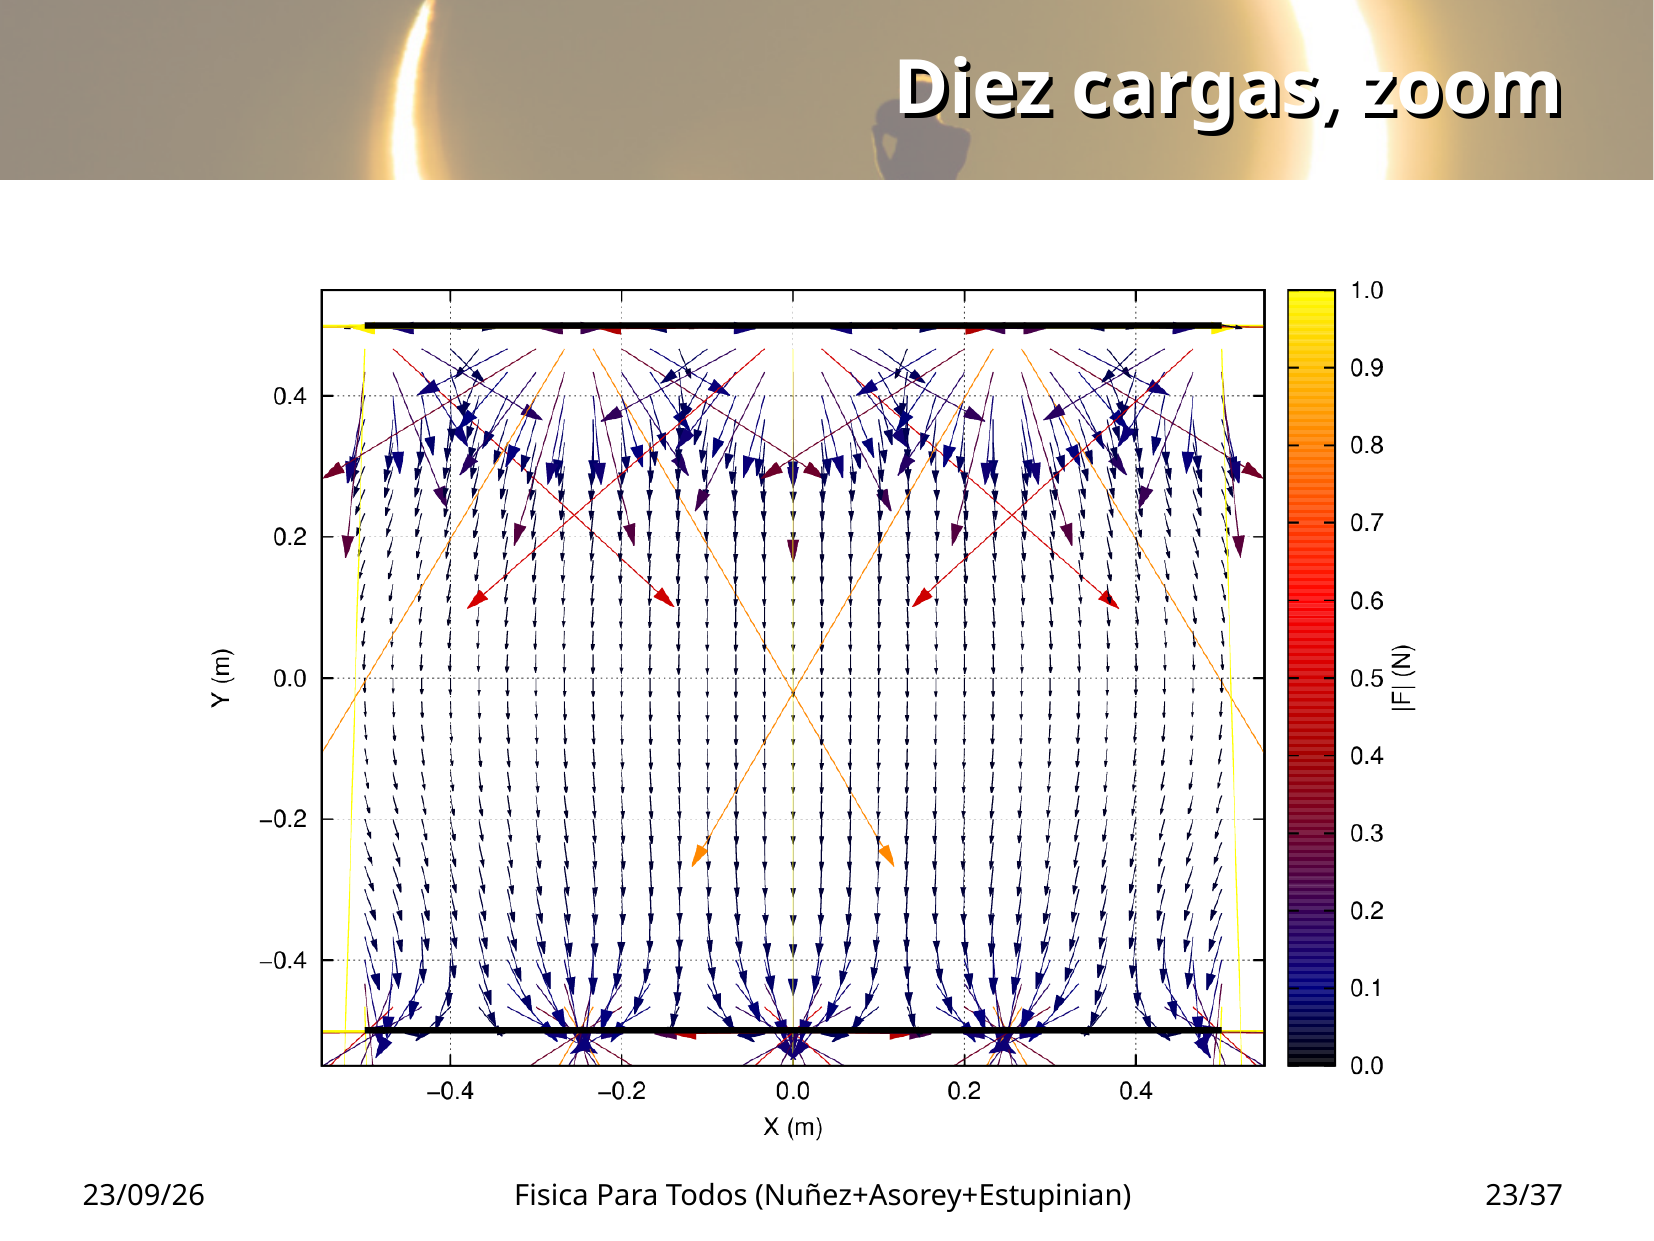

# Diez cargas, zoom
Fisica Para Todos (Nuñez+Asorey+Estupinian)
23